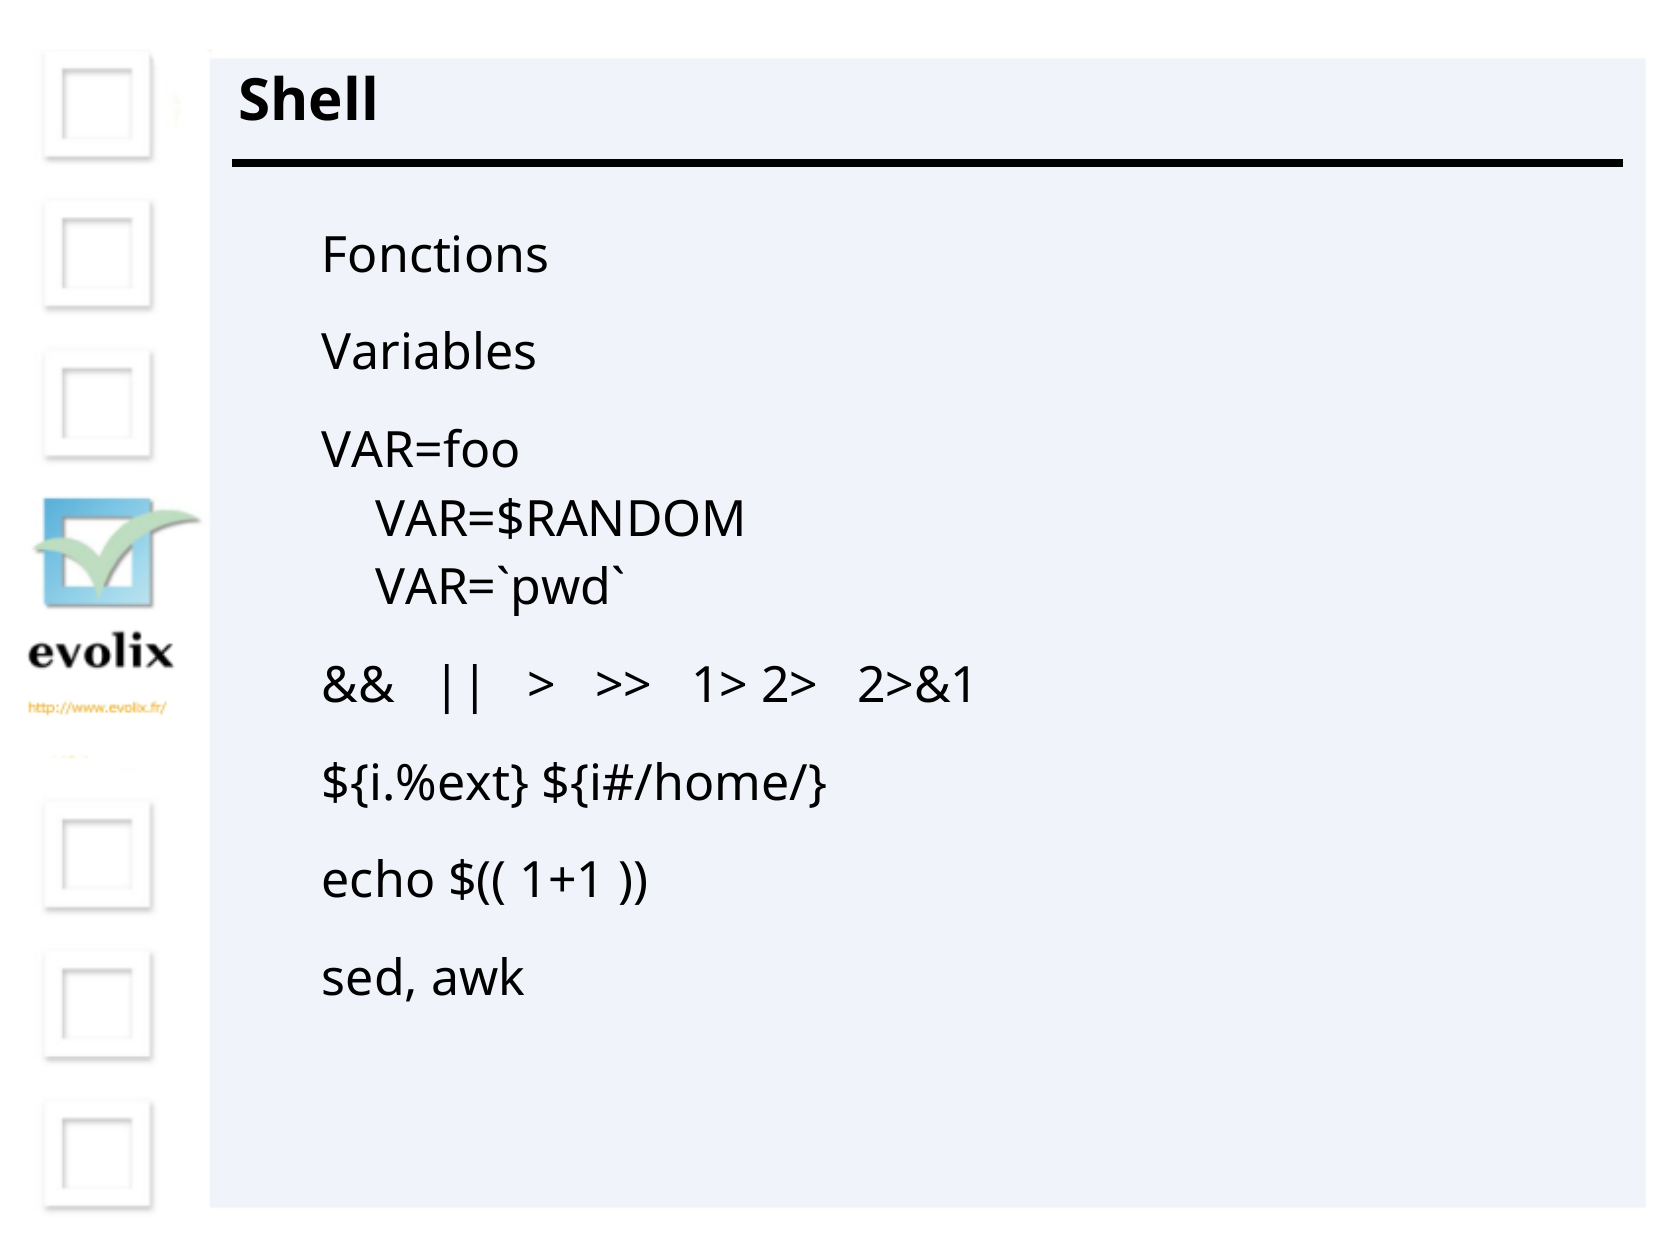

Shell
# Fonctions
Variables
VAR=foo
VAR=$RANDOM
VAR=`pwd`
&& || > >> 1> 2> 2>&1
${i.%ext} ${i#/home/}
echo $(( 1+1 ))
sed, awk